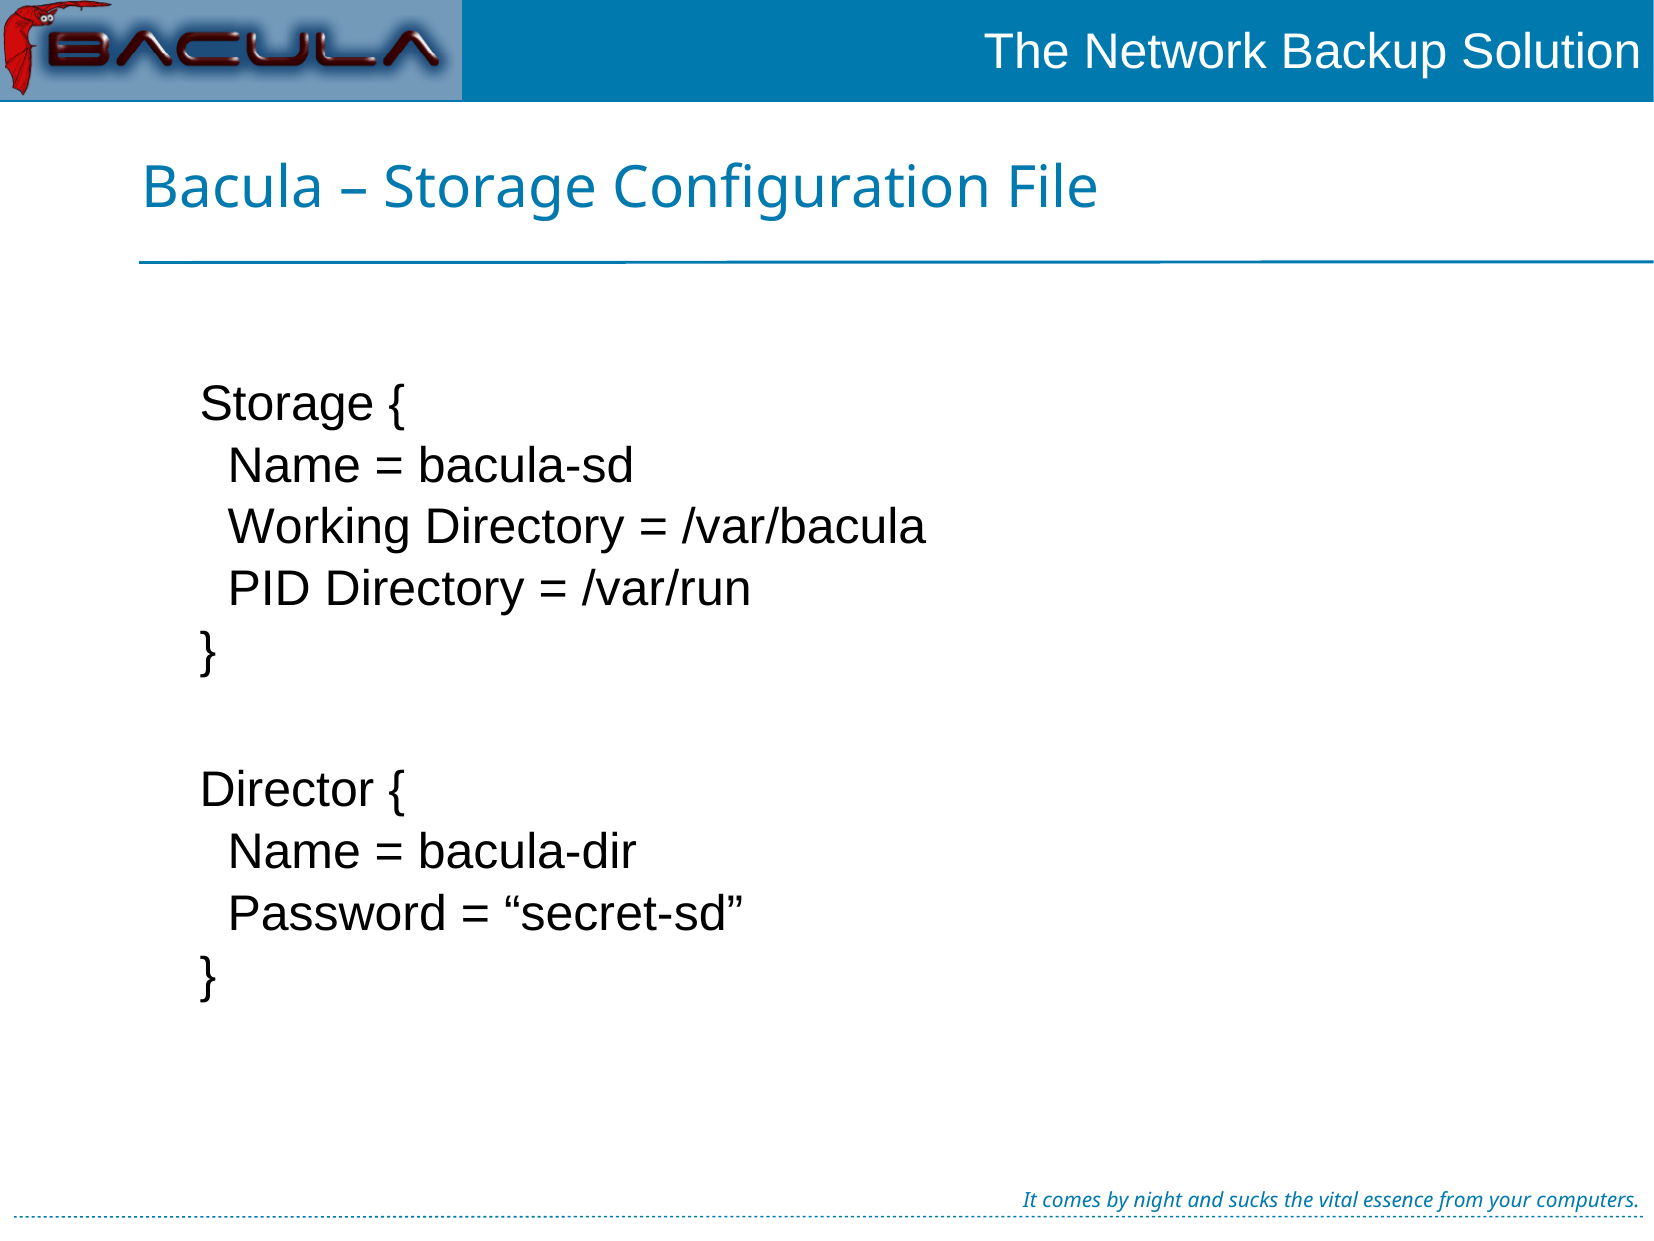

# Bacula – Storage Configuration File
Storage {
 Name = bacula-sd
 Working Directory = /var/bacula
 PID Directory = /var/run
}
Director {
 Name = bacula-dir
 Password = “secret-sd”
}